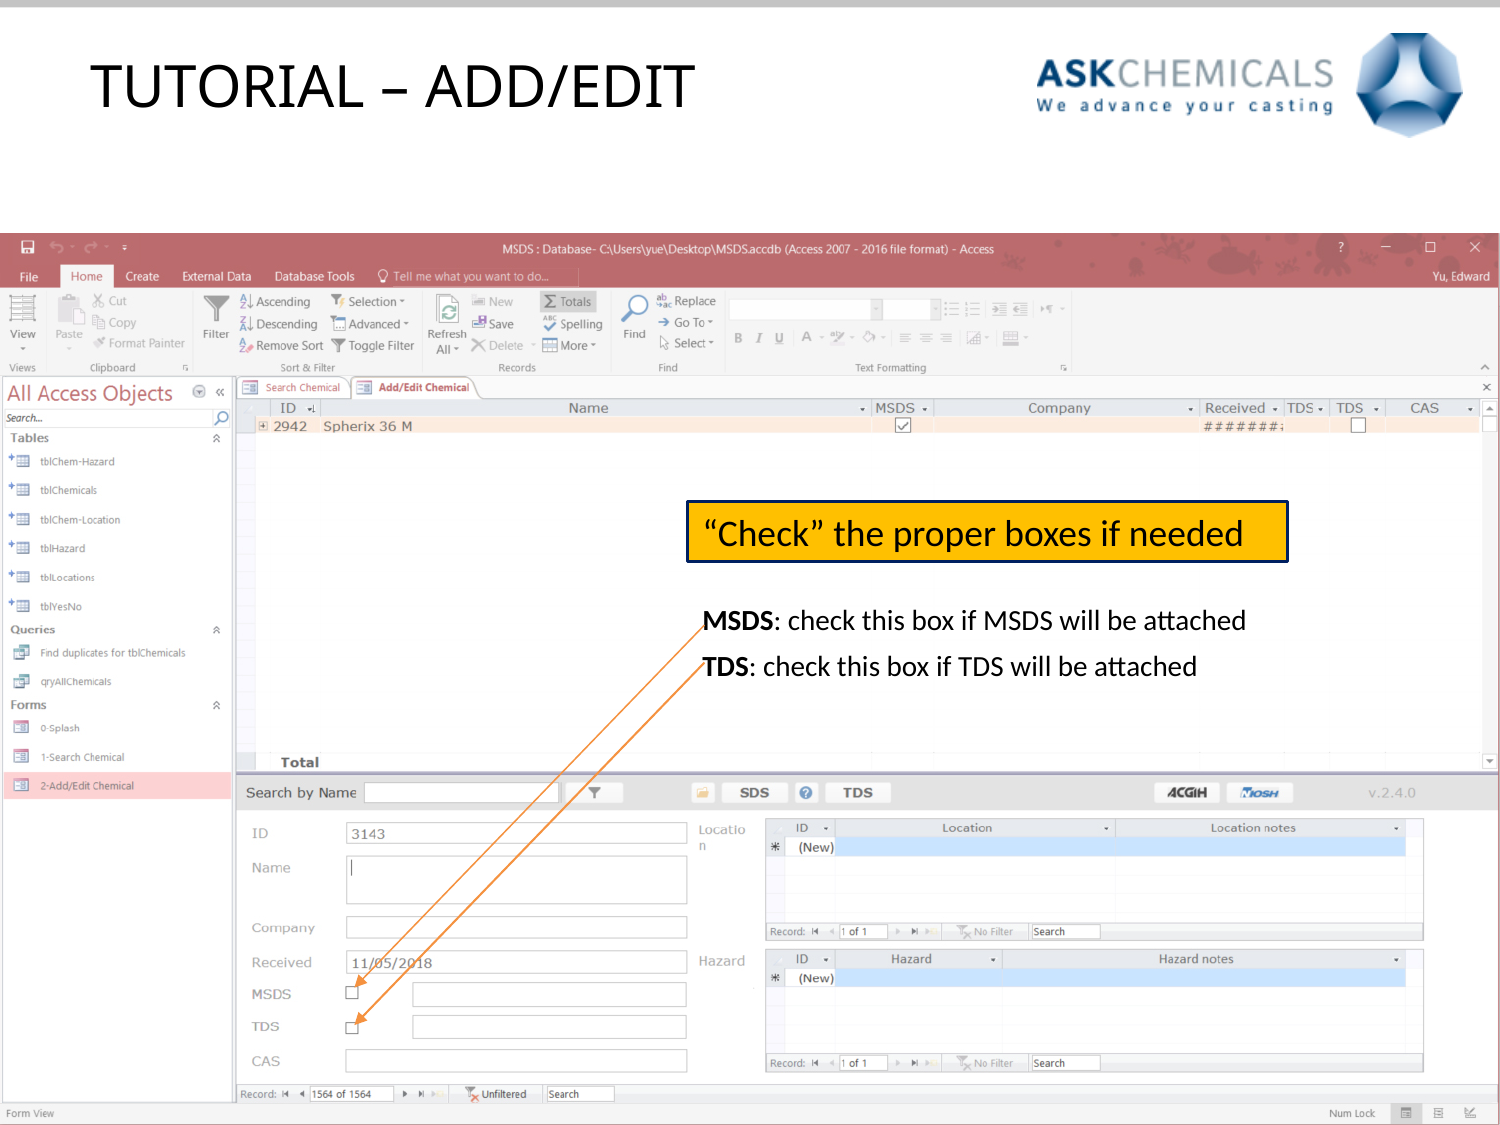

# tutorial – add/edit
“Check” the proper boxes if needed
MSDS: check this box if MSDS will be attached
TDS: check this box if TDS will be attached
sds database